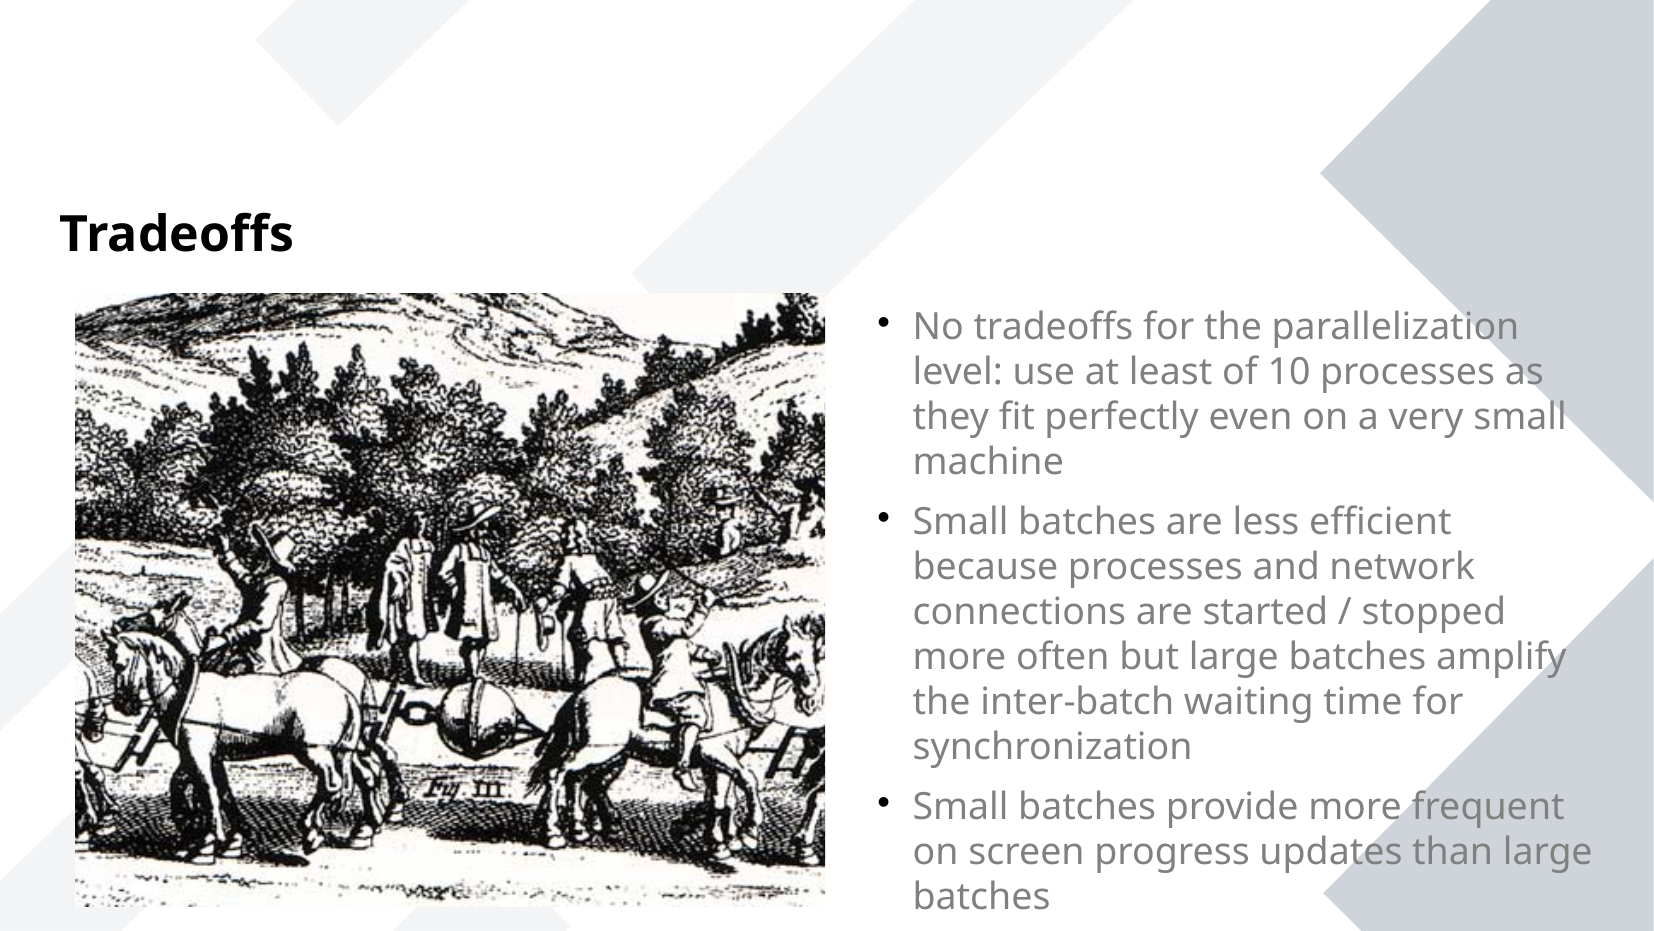

Tradeoffs
No tradeoffs for the parallelization level: use at least of 10 processes as they fit perfectly even on a very small machine
Small batches are less efficient because processes and network connections are started / stopped more often but large batches amplify the inter-batch waiting time for synchronization
Small batches provide more frequent on screen progress updates than large batches
If in doubt, use a batch size of 100